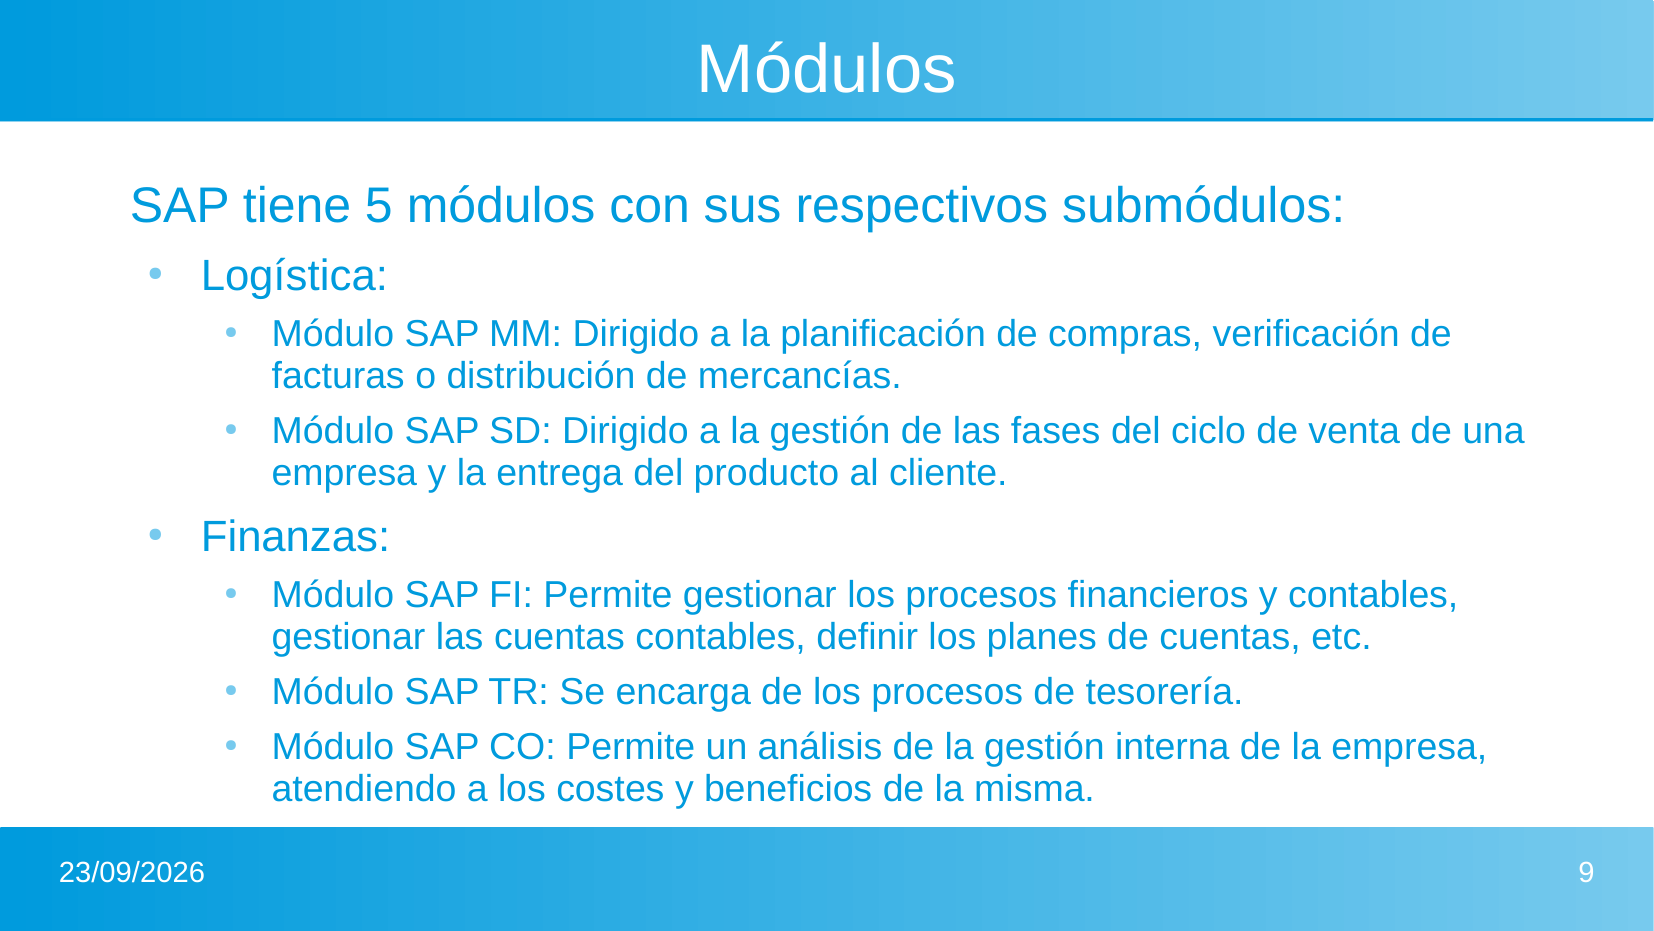

# Módulos
SAP tiene 5 módulos con sus respectivos submódulos:
Logística:
Módulo SAP MM: Dirigido a la planificación de compras, verificación de facturas o distribución de mercancías.
Módulo SAP SD: Dirigido a la gestión de las fases del ciclo de venta de una empresa y la entrega del producto al cliente.
Finanzas:
Módulo SAP FI: Permite gestionar los procesos financieros y contables, gestionar las cuentas contables, definir los planes de cuentas, etc.
Módulo SAP TR: Se encarga de los procesos de tesorería.
Módulo SAP CO: Permite un análisis de la gestión interna de la empresa, atendiendo a los costes y beneficios de la misma.
9